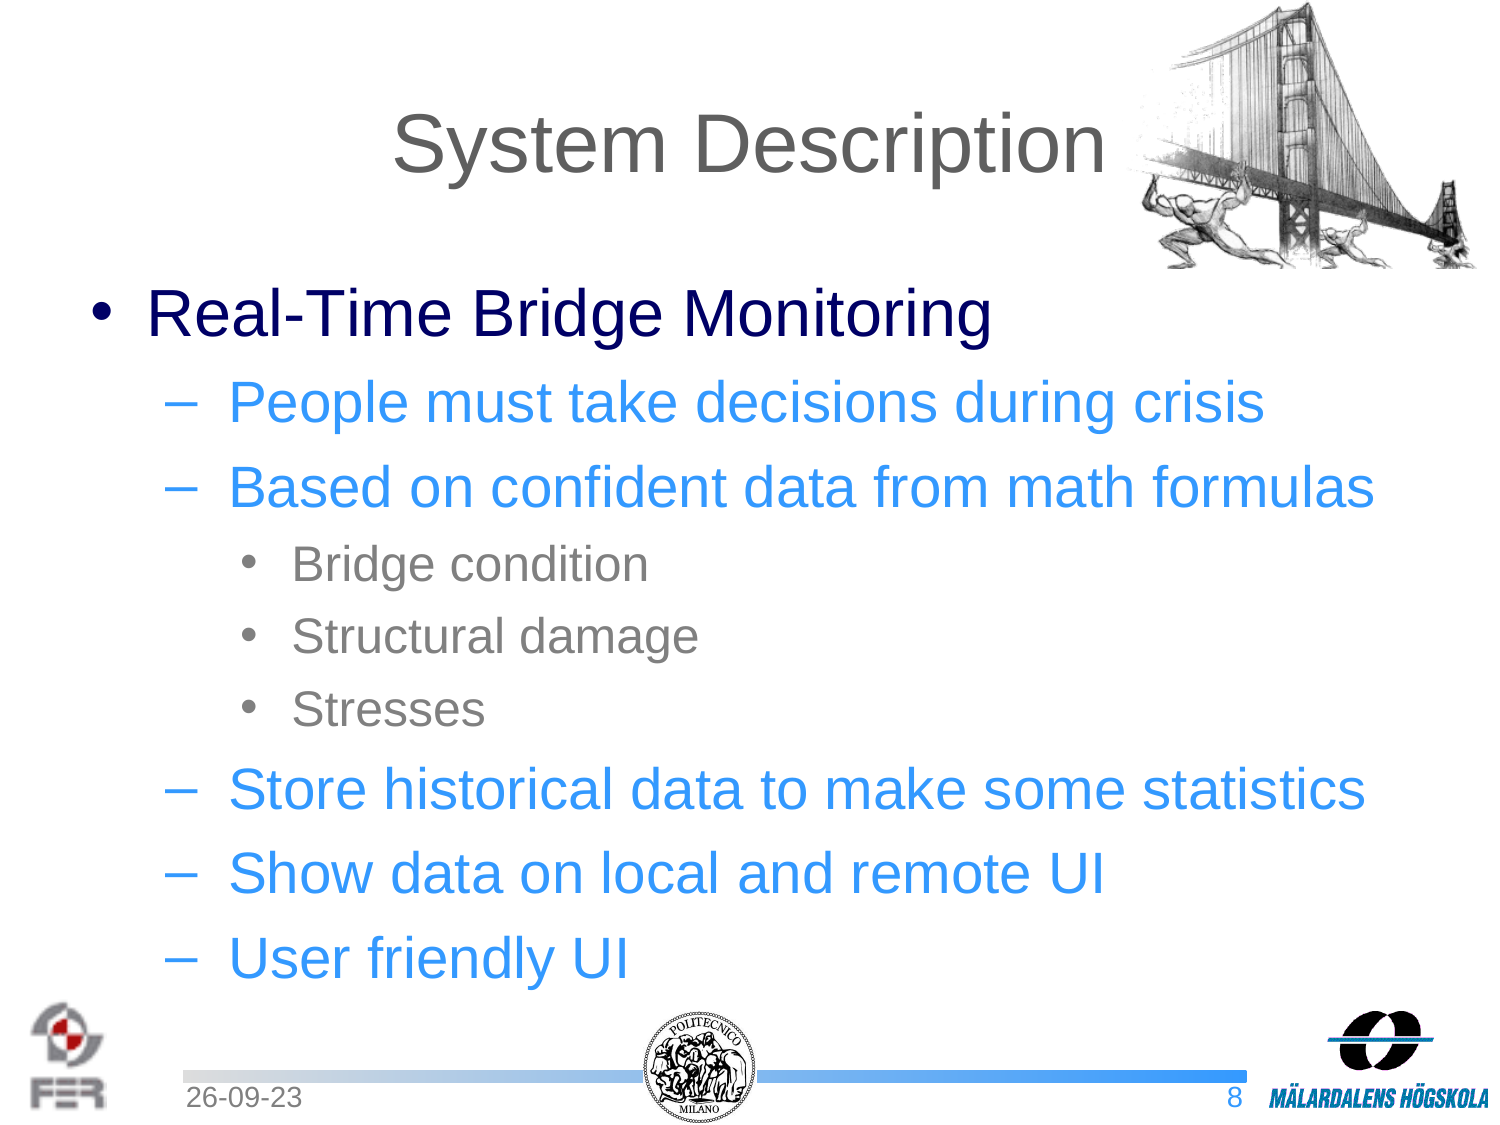

# System Description
Real-Time Bridge Monitoring
 People must take decisions during crisis
 Based on confident data from math formulas
 Bridge condition
 Structural damage
 Stresses
 Store historical data to make some statistics
 Show data on local and remote UI
 User friendly UI
26-08-21